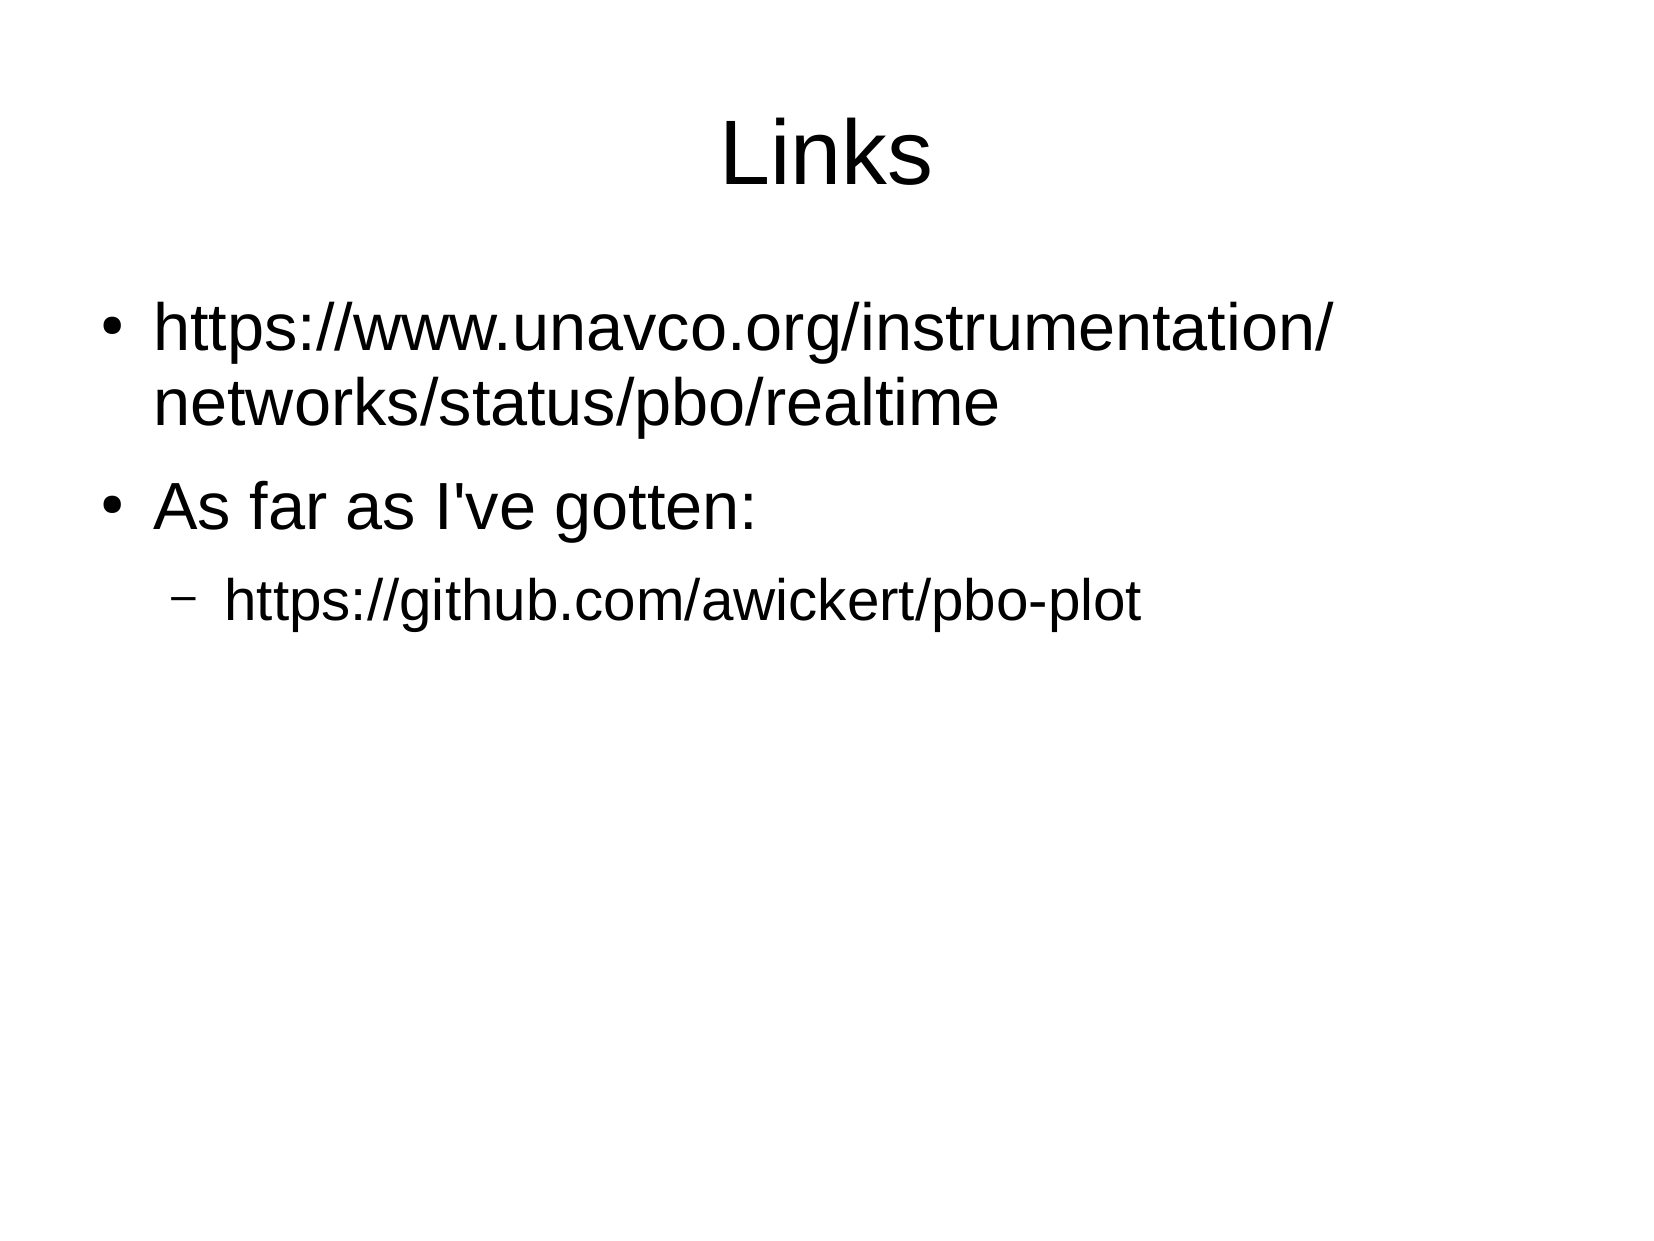

# Links
https://www.unavco.org/instrumentation/networks/status/pbo/realtime
As far as I've gotten:
https://github.com/awickert/pbo-plot